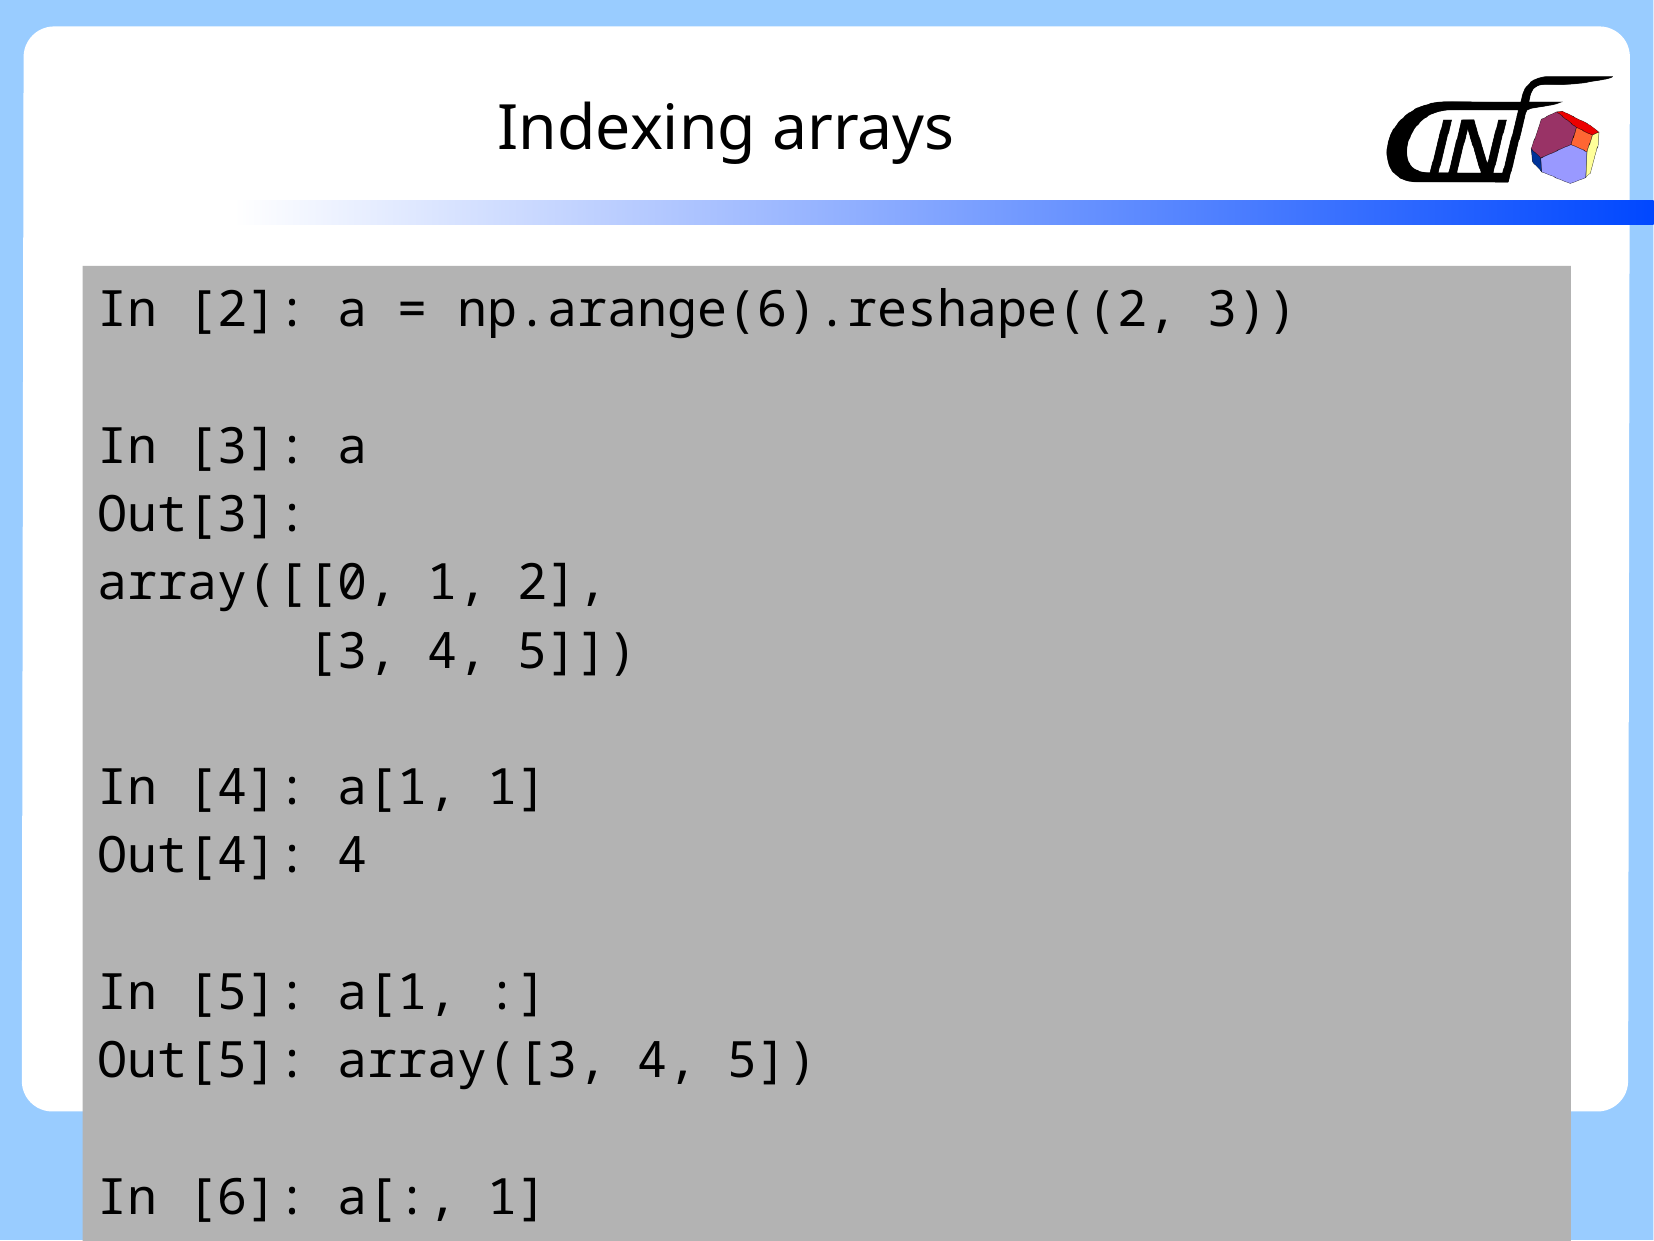

# Indexing arrays
In [2]: a = np.arange(6).reshape((2, 3))
In [3]: a
Out[3]:
array([[0, 1, 2],
 [3, 4, 5]])
In [4]: a[1, 1]
Out[4]: 4
In [5]: a[1, :]
Out[5]: array([3, 4, 5])
In [6]: a[:, 1]
Out[6]: array([1, 4])
In [7]: a[:, -1]
Out[7]: array([2, 5])